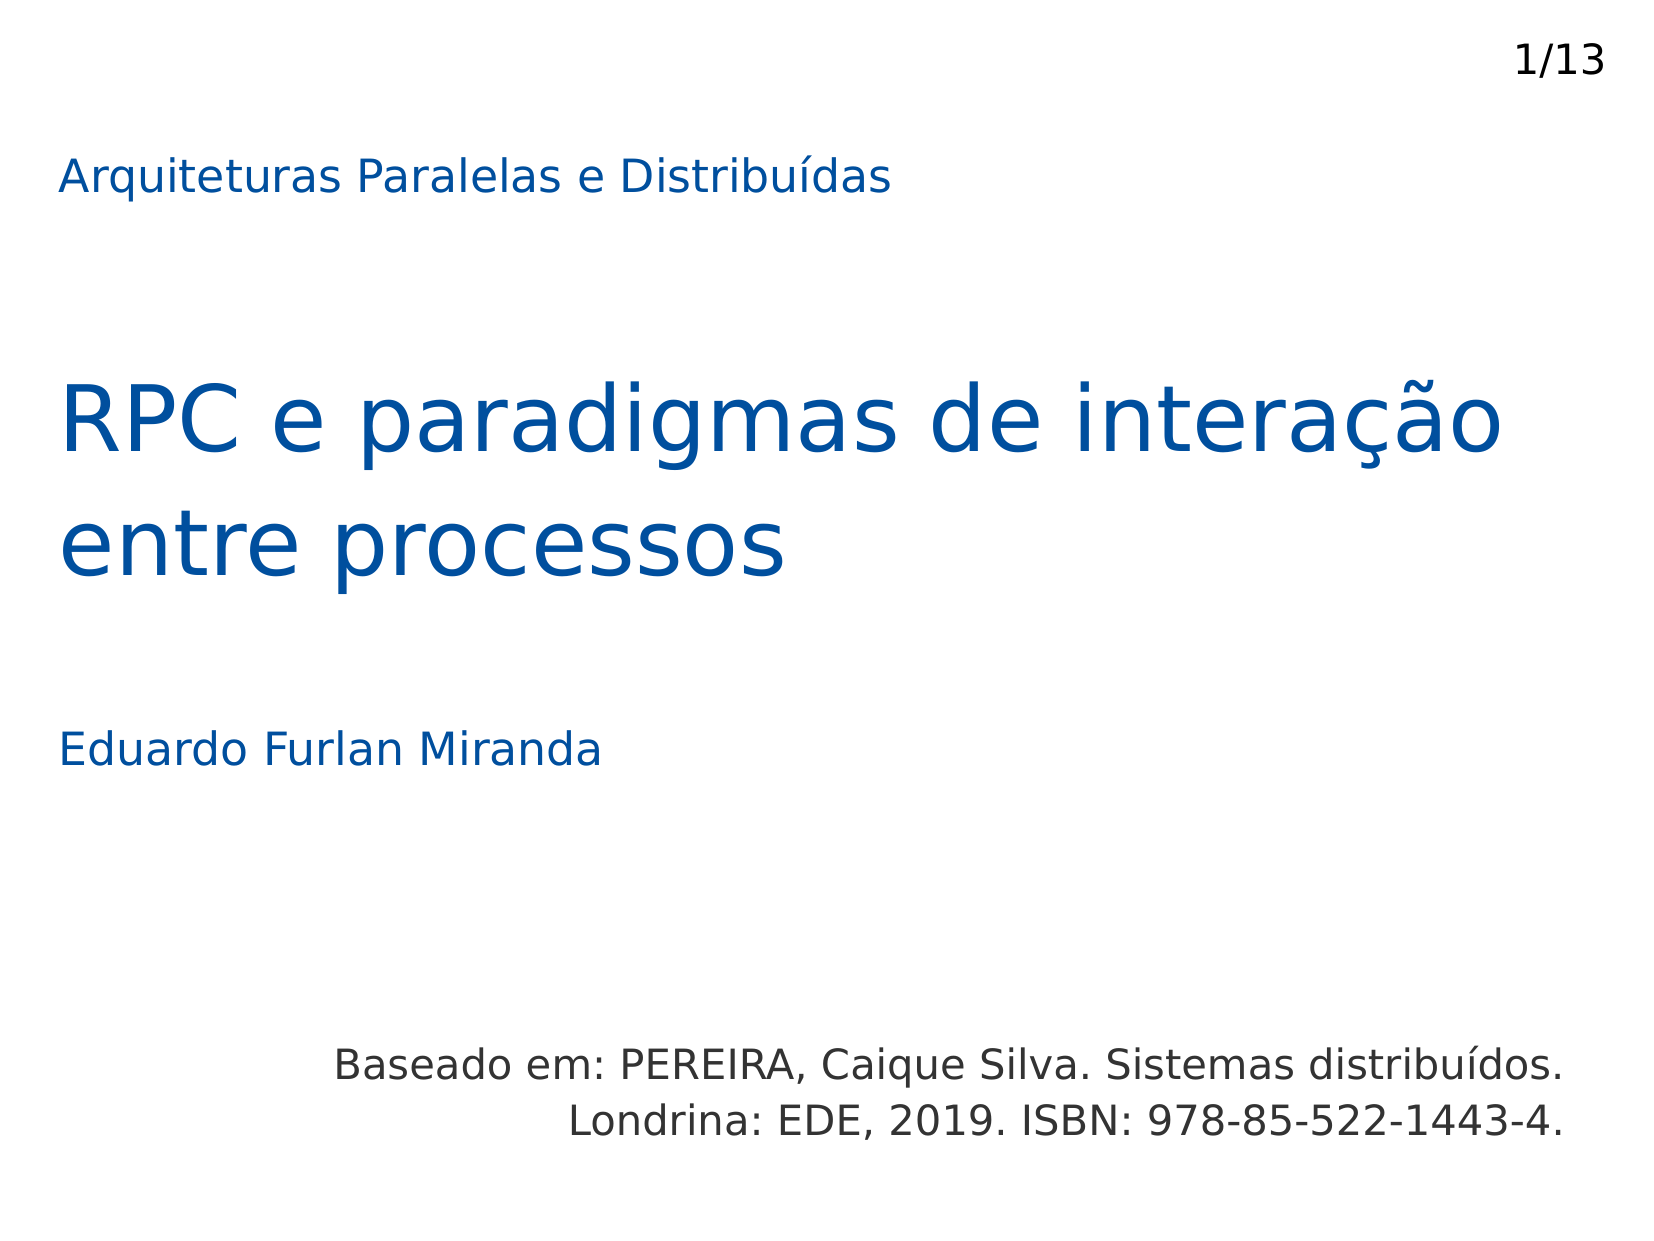

1
# Arquiteturas Paralelas e Distribuídas
RPC e paradigmas de interação entre processos
Eduardo Furlan Miranda
Baseado em: PEREIRA, Caique Silva. Sistemas distribuídos. Londrina: EDE, 2019. ISBN: 978-85-522-1443-4.